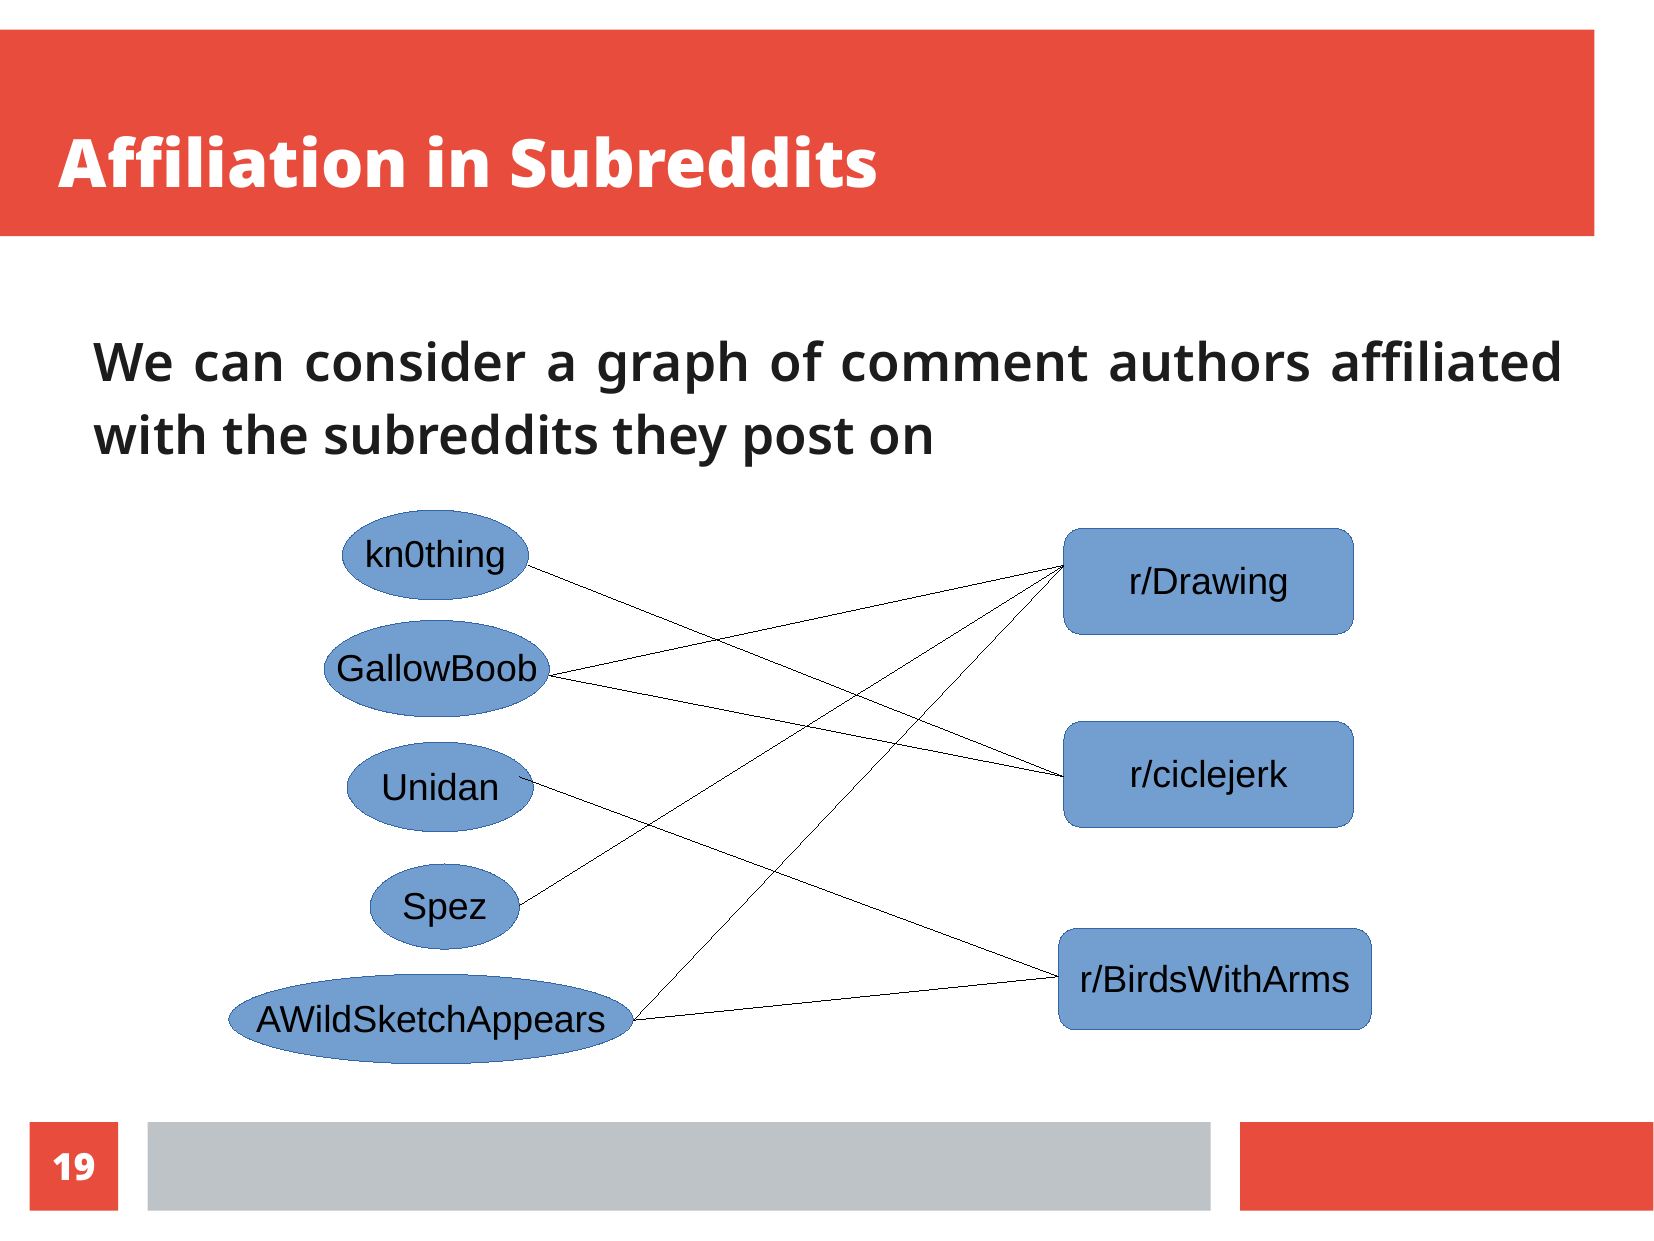

# Affiliation in Subreddits
We can consider a graph of comment authors affiliated with the subreddits they post on
kn0thing
r/Drawing
GallowBoob
r/ciclejerk
Unidan
Spez
r/BirdsWithArms
AWildSketchAppears
19